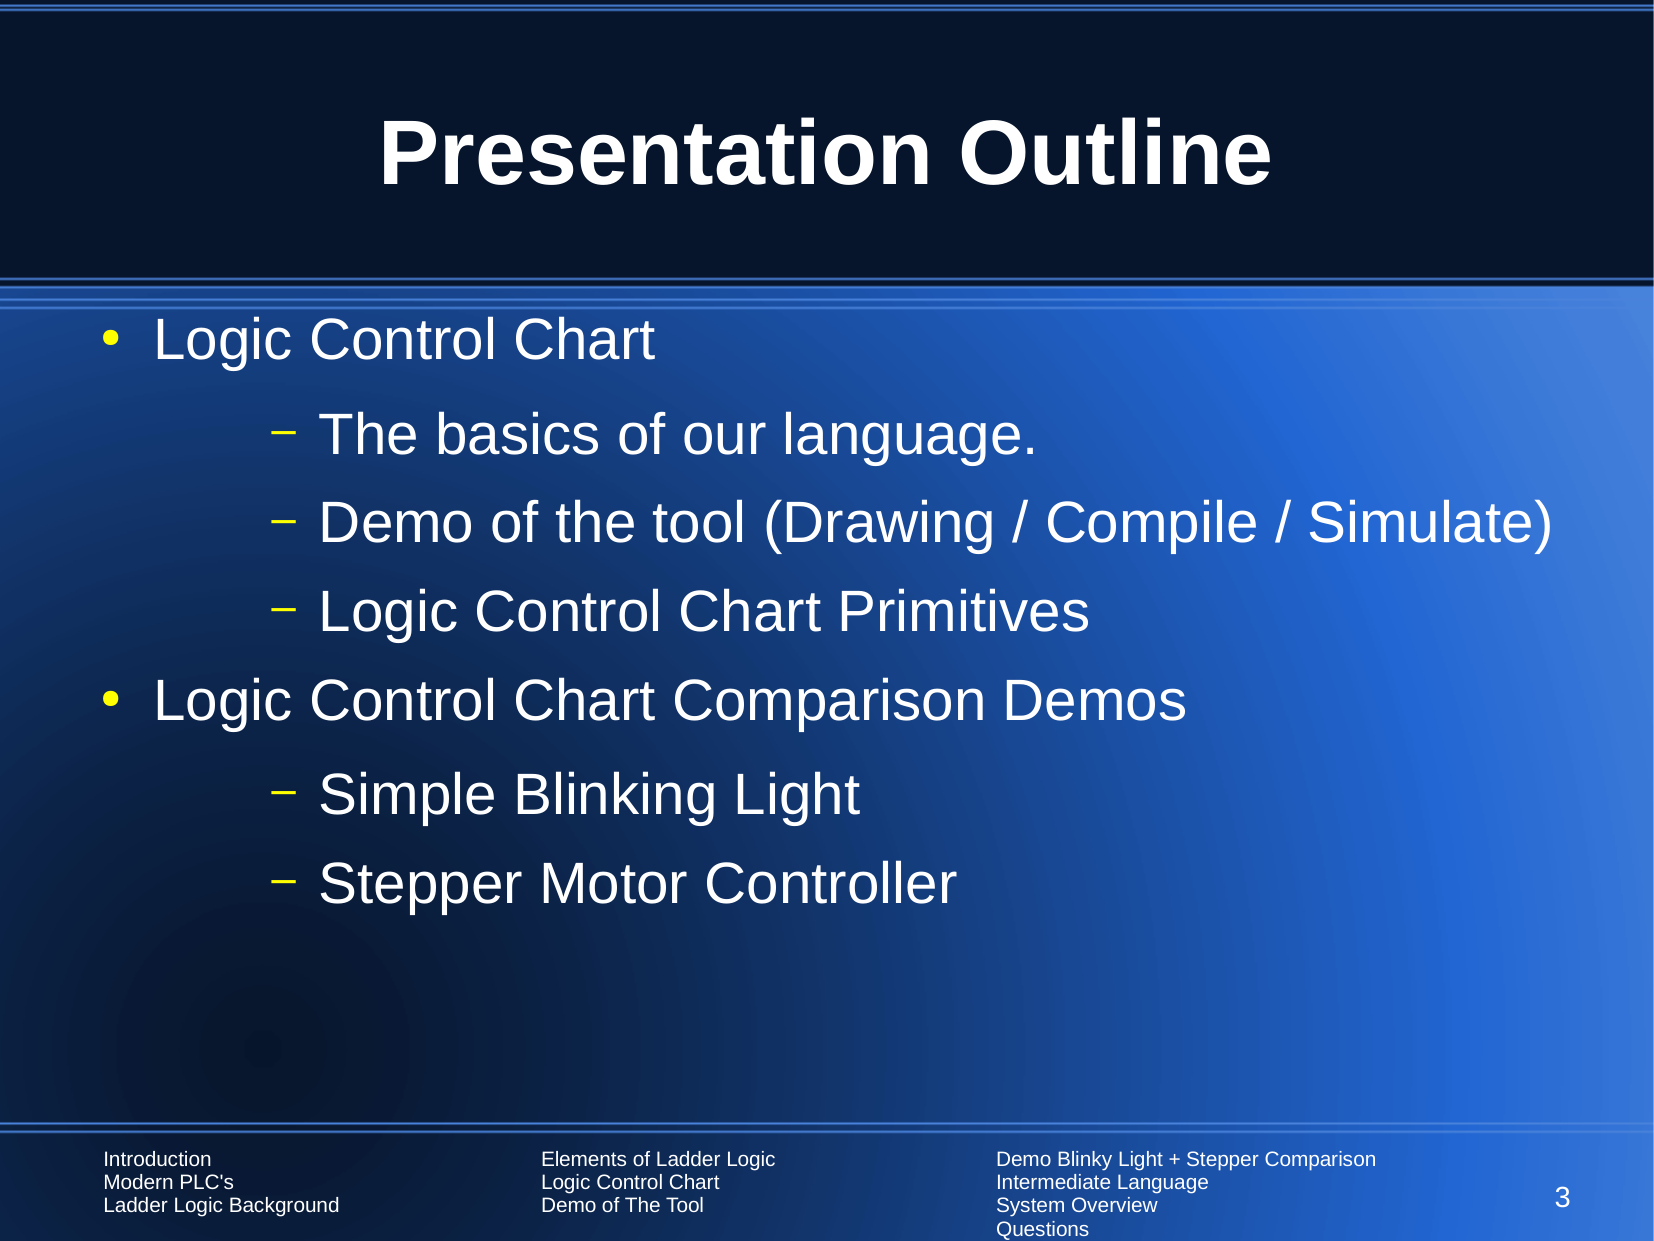

# Presentation Outline
Logic Control Chart
The basics of our language.
Demo of the tool (Drawing / Compile / Simulate)
Logic Control Chart Primitives
Logic Control Chart Comparison Demos
Simple Blinking Light
Stepper Motor Controller
3